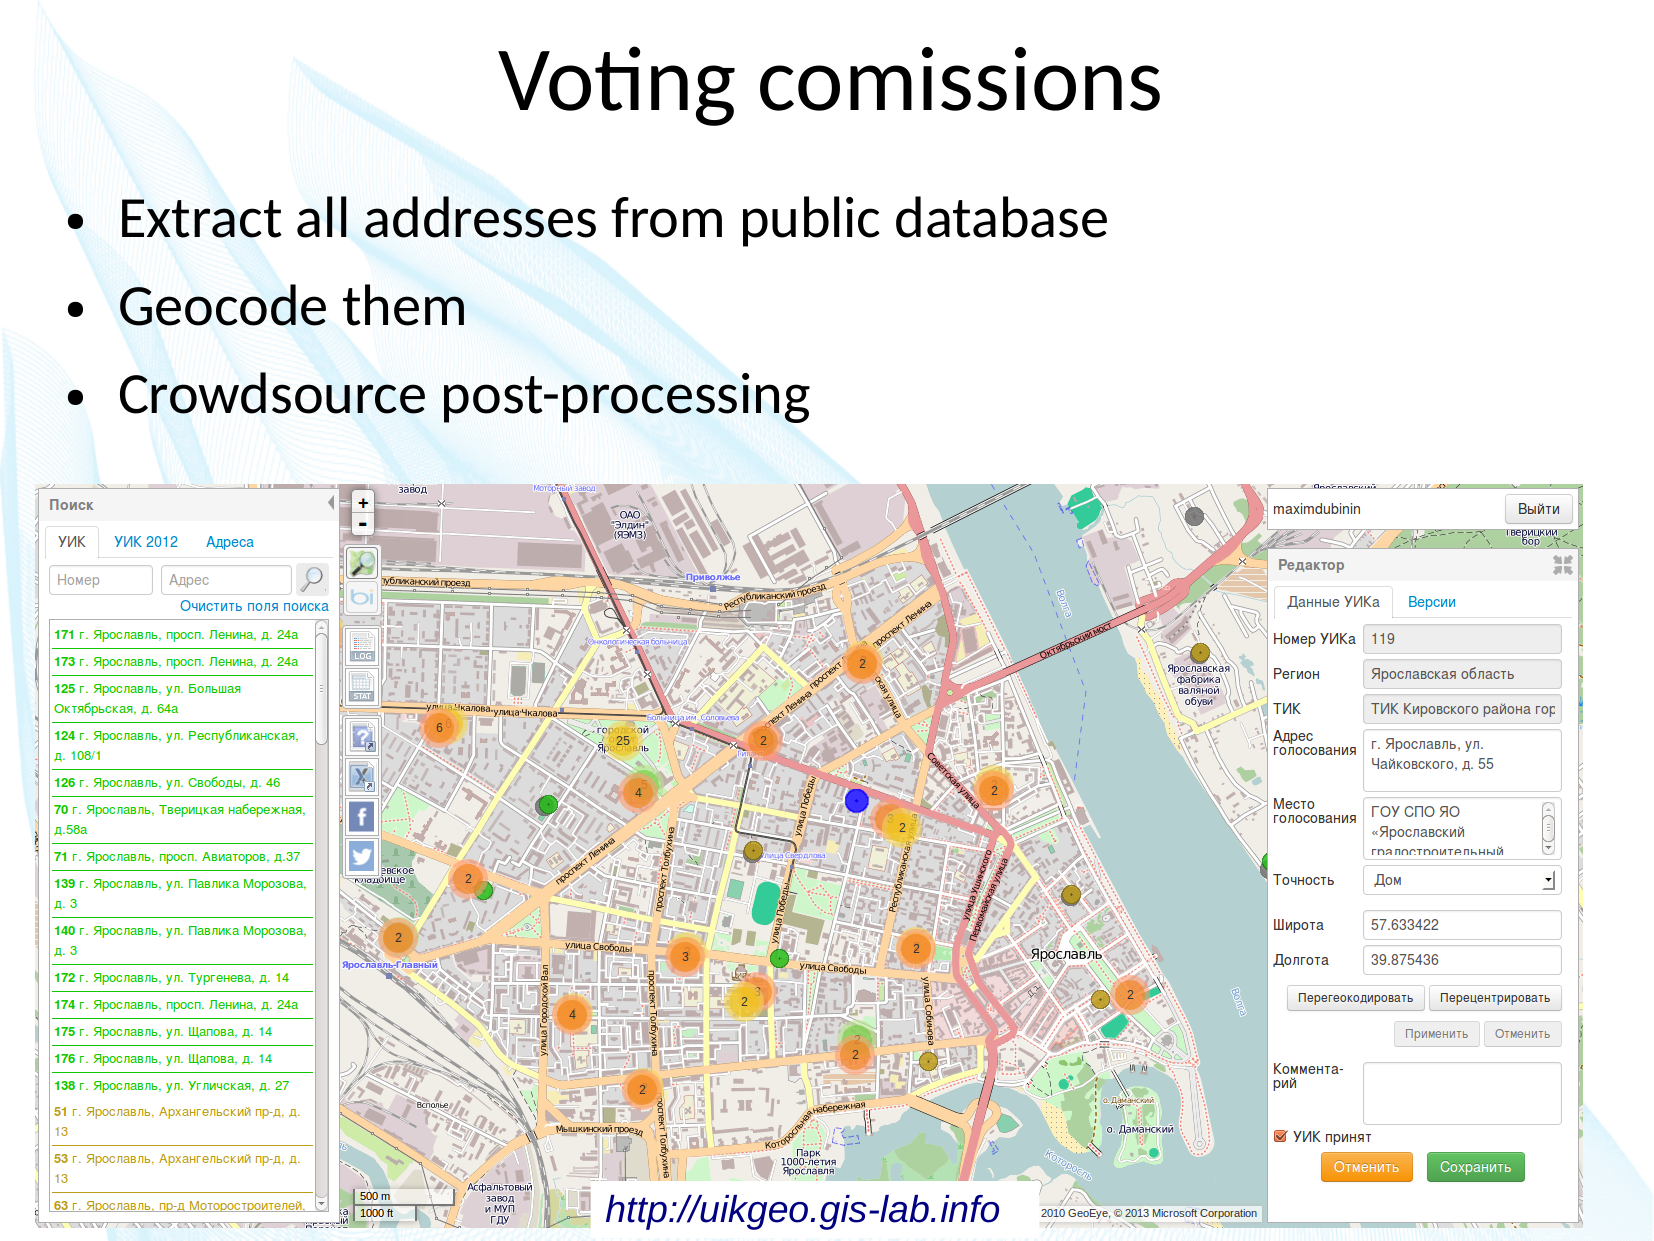

# Voting comissions
Extract all addresses from public database
Geocode them
Crowdsource post-processing
13
http://uikgeo.gis-lab.info